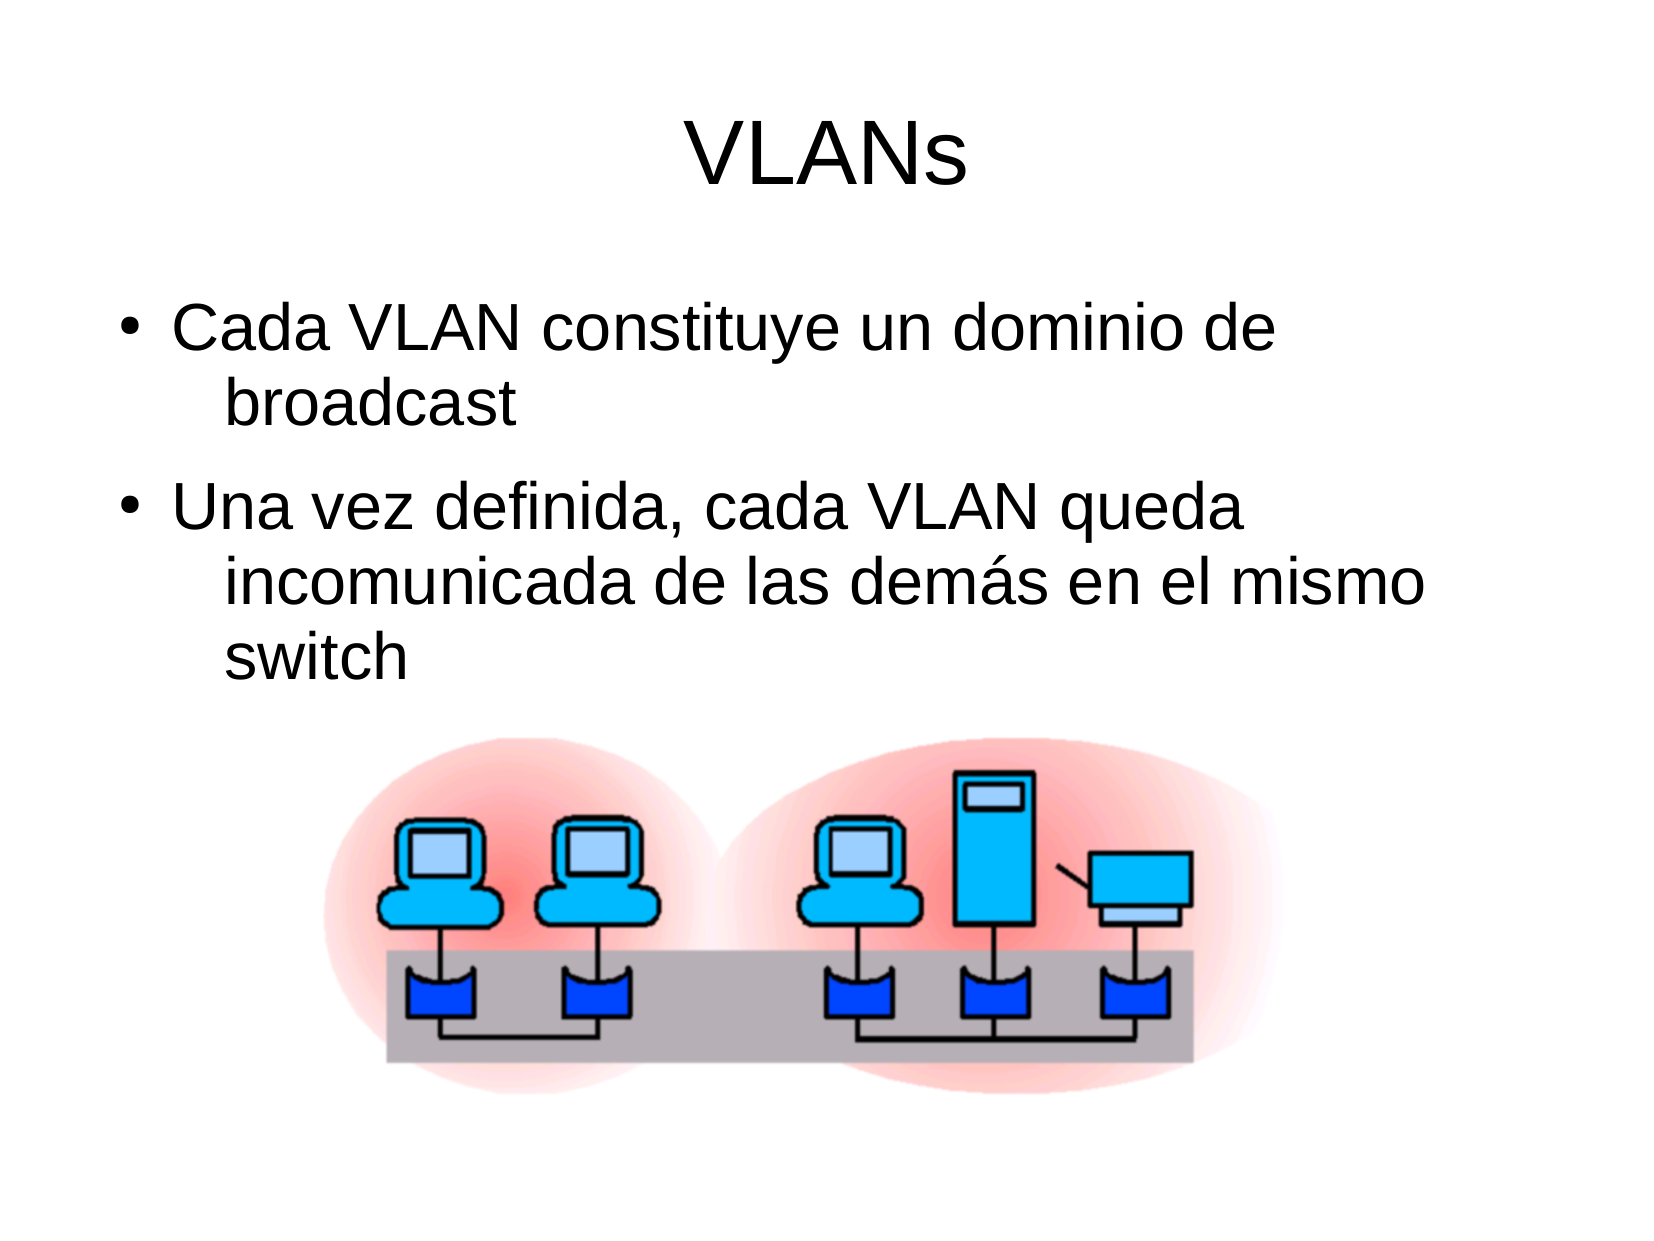

# VLANs
Cada VLAN constituye un dominio de broadcast
Una vez definida, cada VLAN queda incomunicada de las demás en el mismo switch